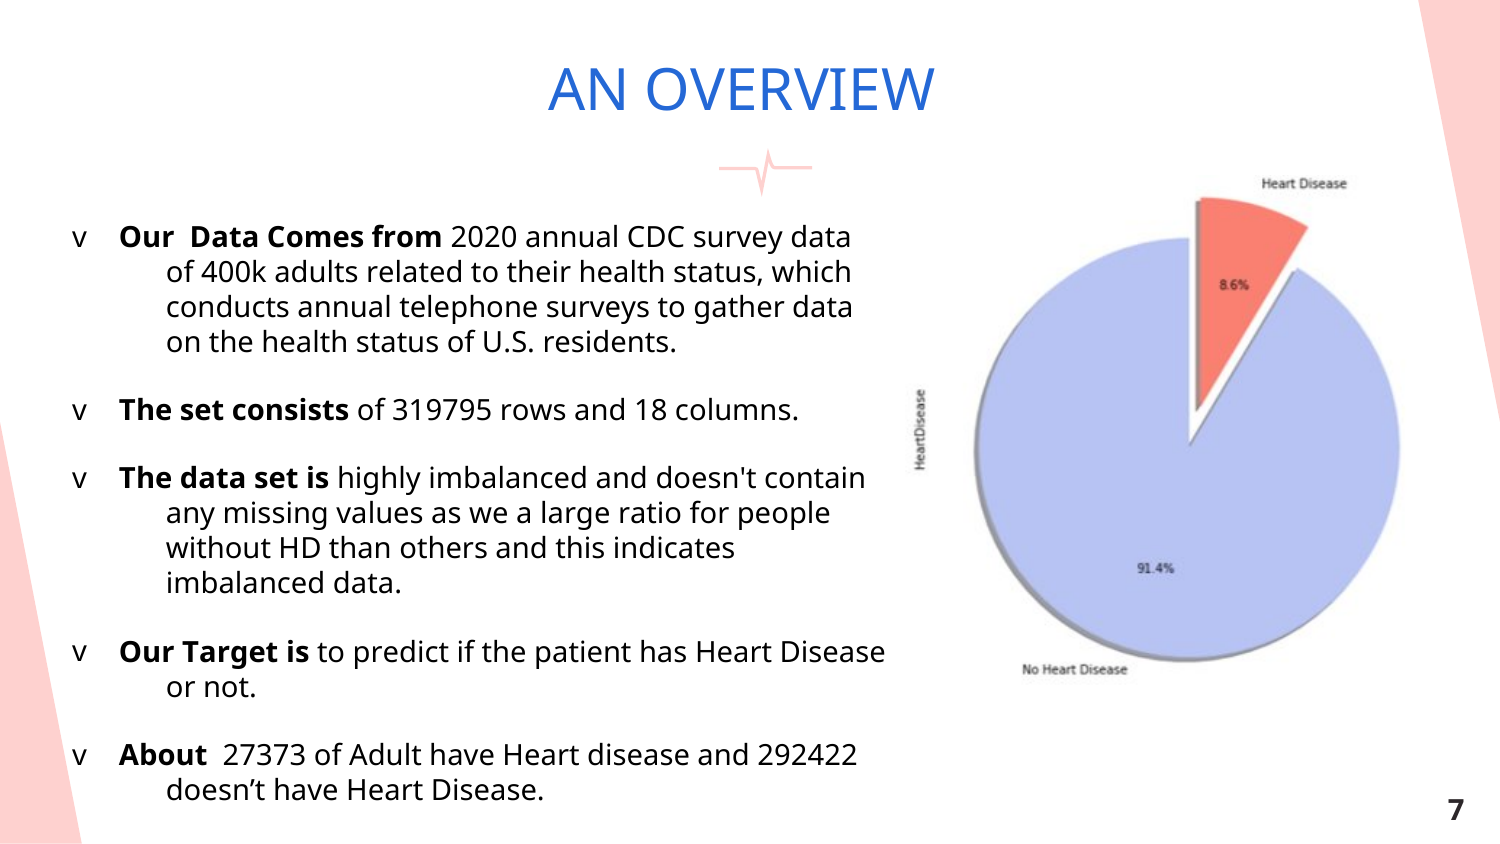

# AN OVERVIEW
Our  Data Comes from 2020 annual CDC survey data of 400k adults related to their health status, which conducts annual telephone surveys to gather data on the health status of U.S. residents.
The set consists of 319795 rows and 18 columns.
The data set is highly imbalanced and doesn't contain any missing values as we a large ratio for people without HD than others and this indicates imbalanced data.
Our Target is to predict if the patient has Heart Disease or not.
About  27373 of Adult have Heart disease and 292422 doesn’t have Heart Disease.
7